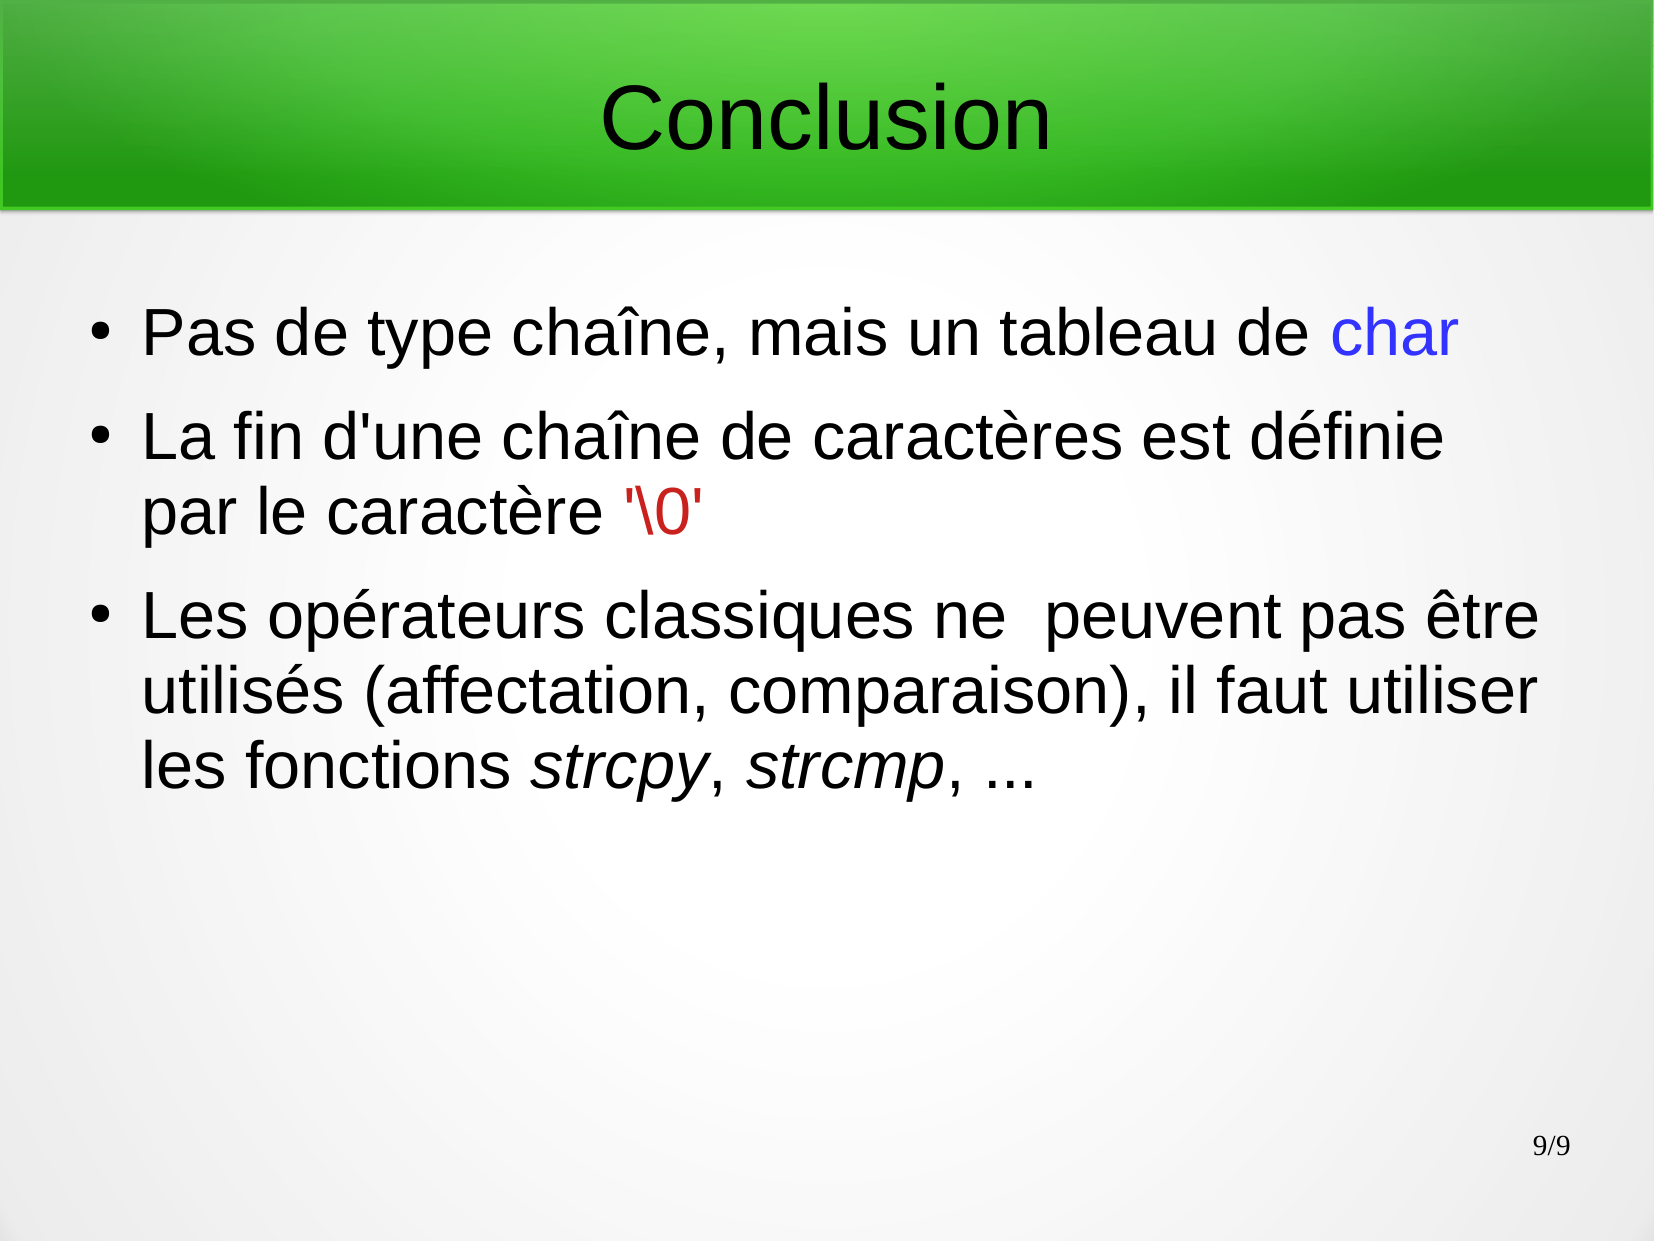

# Conclusion
Pas de type chaîne, mais un tableau de char
La fin d'une chaîne de caractères est définie par le caractère '\0'
Les opérateurs classiques ne peuvent pas être utilisés (affectation, comparaison), il faut utiliser les fonctions strcpy, strcmp, ...
9